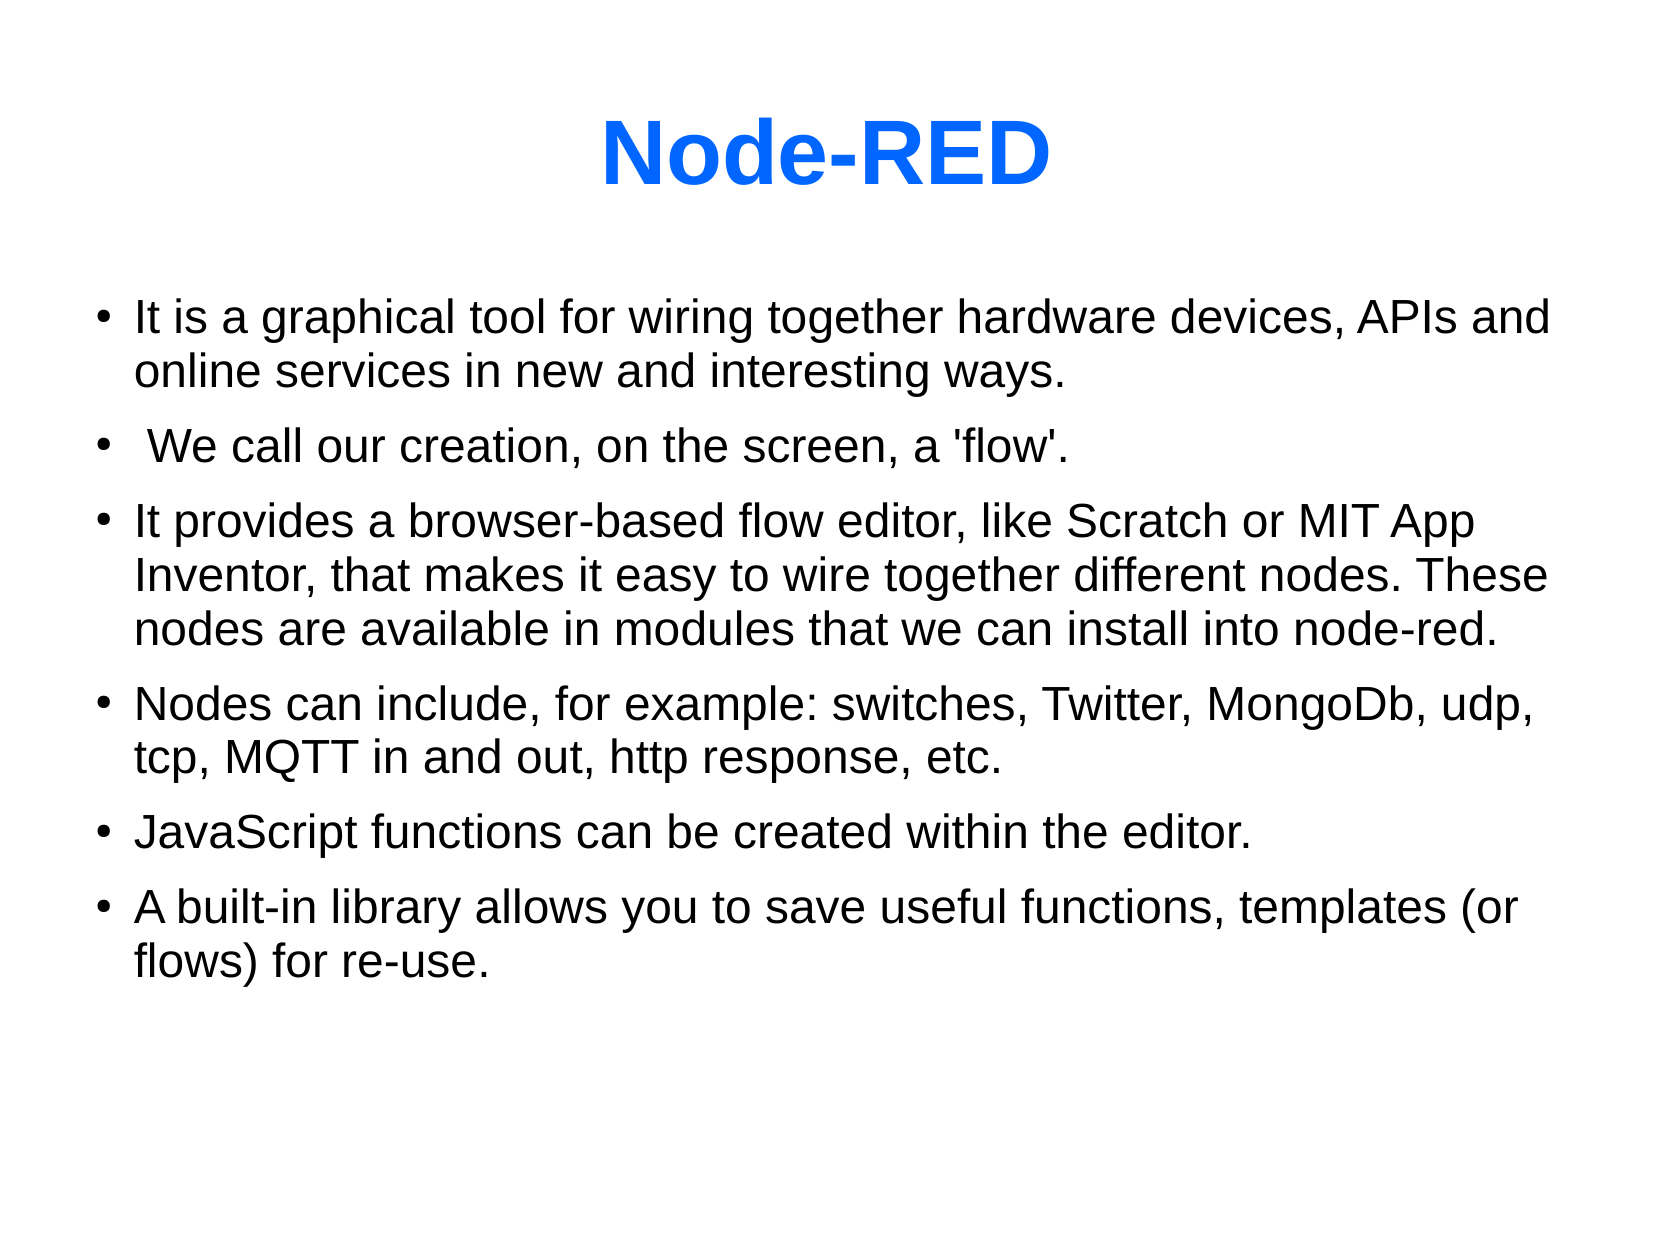

# Node-RED
It is a graphical tool for wiring together hardware devices, APIs and online services in new and interesting ways.
 We call our creation, on the screen, a 'flow'.
It provides a browser-based flow editor, like Scratch or MIT App Inventor, that makes it easy to wire together different nodes. These nodes are available in modules that we can install into node-red.
Nodes can include, for example: switches, Twitter, MongoDb, udp, tcp, MQTT in and out, http response, etc.
JavaScript functions can be created within the editor.
A built-in library allows you to save useful functions, templates (or flows) for re-use.